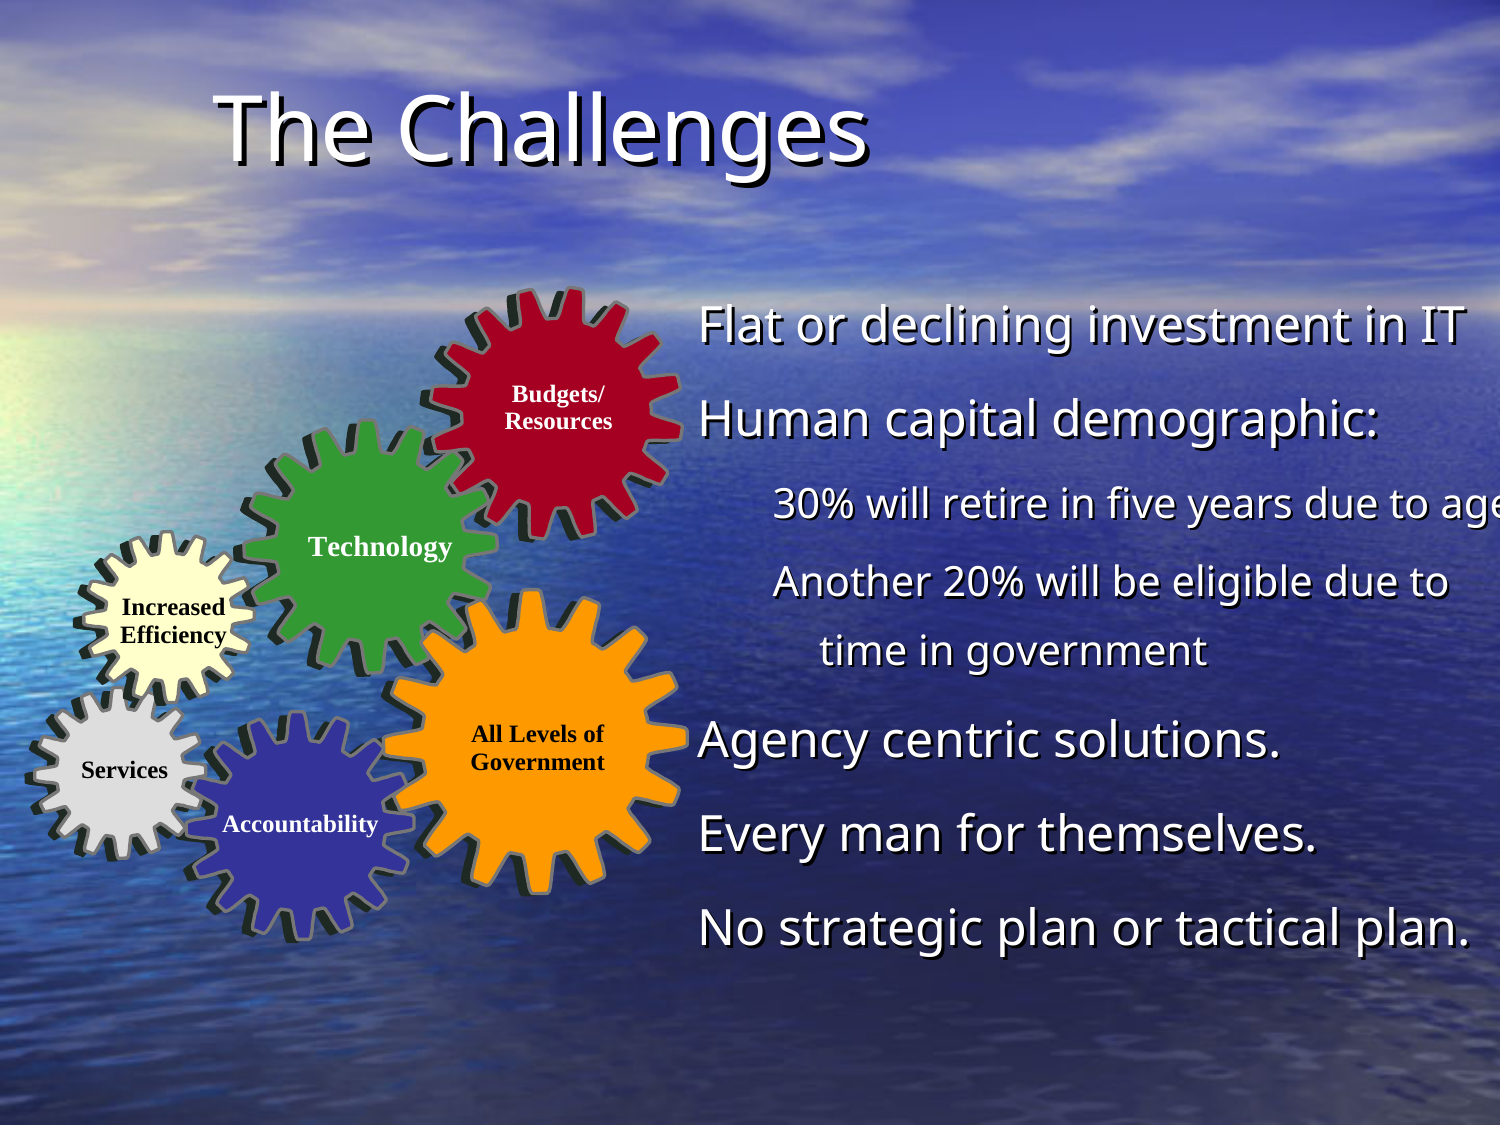

# The Challenges
Flat or declining investment in IT
Human capital demographic:
30% will retire in five years due to age
Another 20% will be eligible due to time in government
Agency centric solutions.
Every man for themselves.
No strategic plan or tactical plan.
Budgets/
Resources
Technology
Increased
Efficiency
All Levels of Government
Services
Accountability